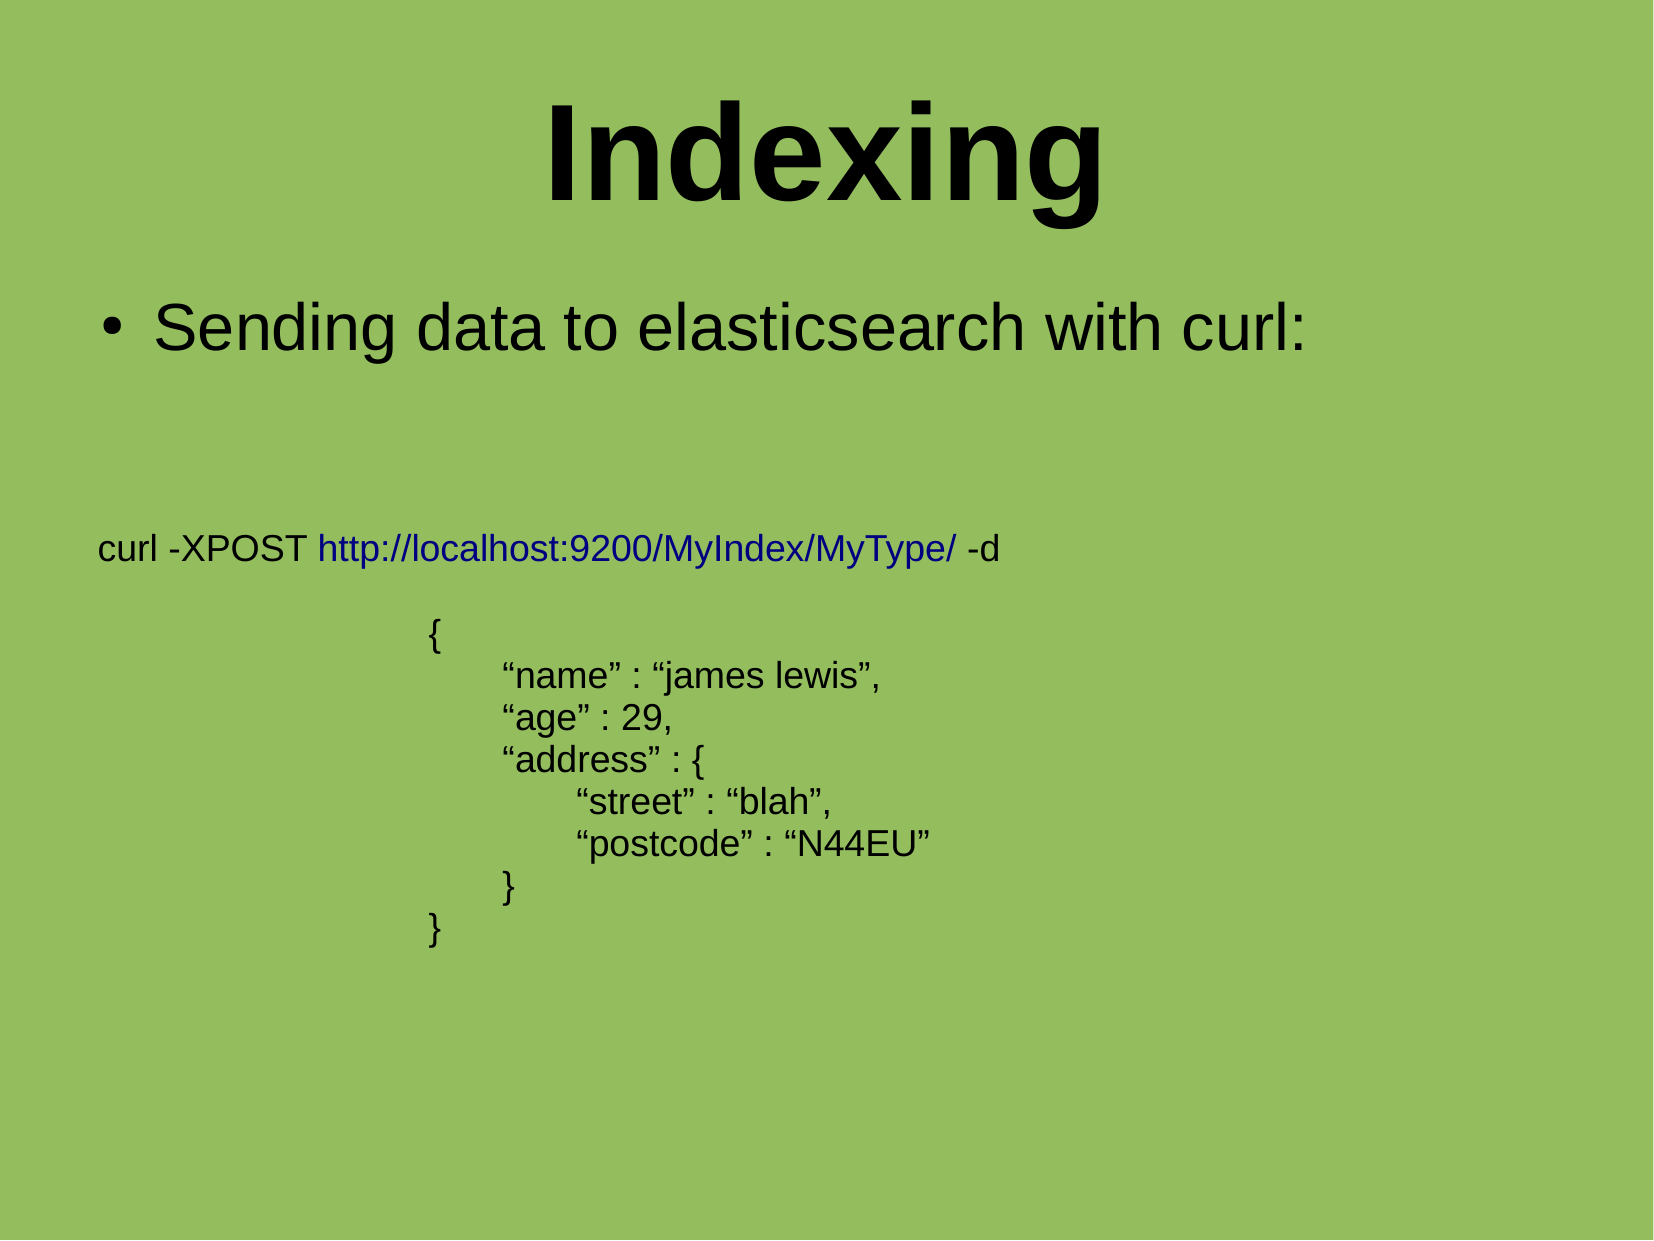

# Indexing
Sending data to elasticsearch with curl:
curl -XPOST http://localhost:9200/MyIndex/MyType/ -d
{
	“name” : “james lewis”,
	“age” : 29,
	“address” : {
		“street” : “blah”,
		“postcode” : “N44EU”
	}
}